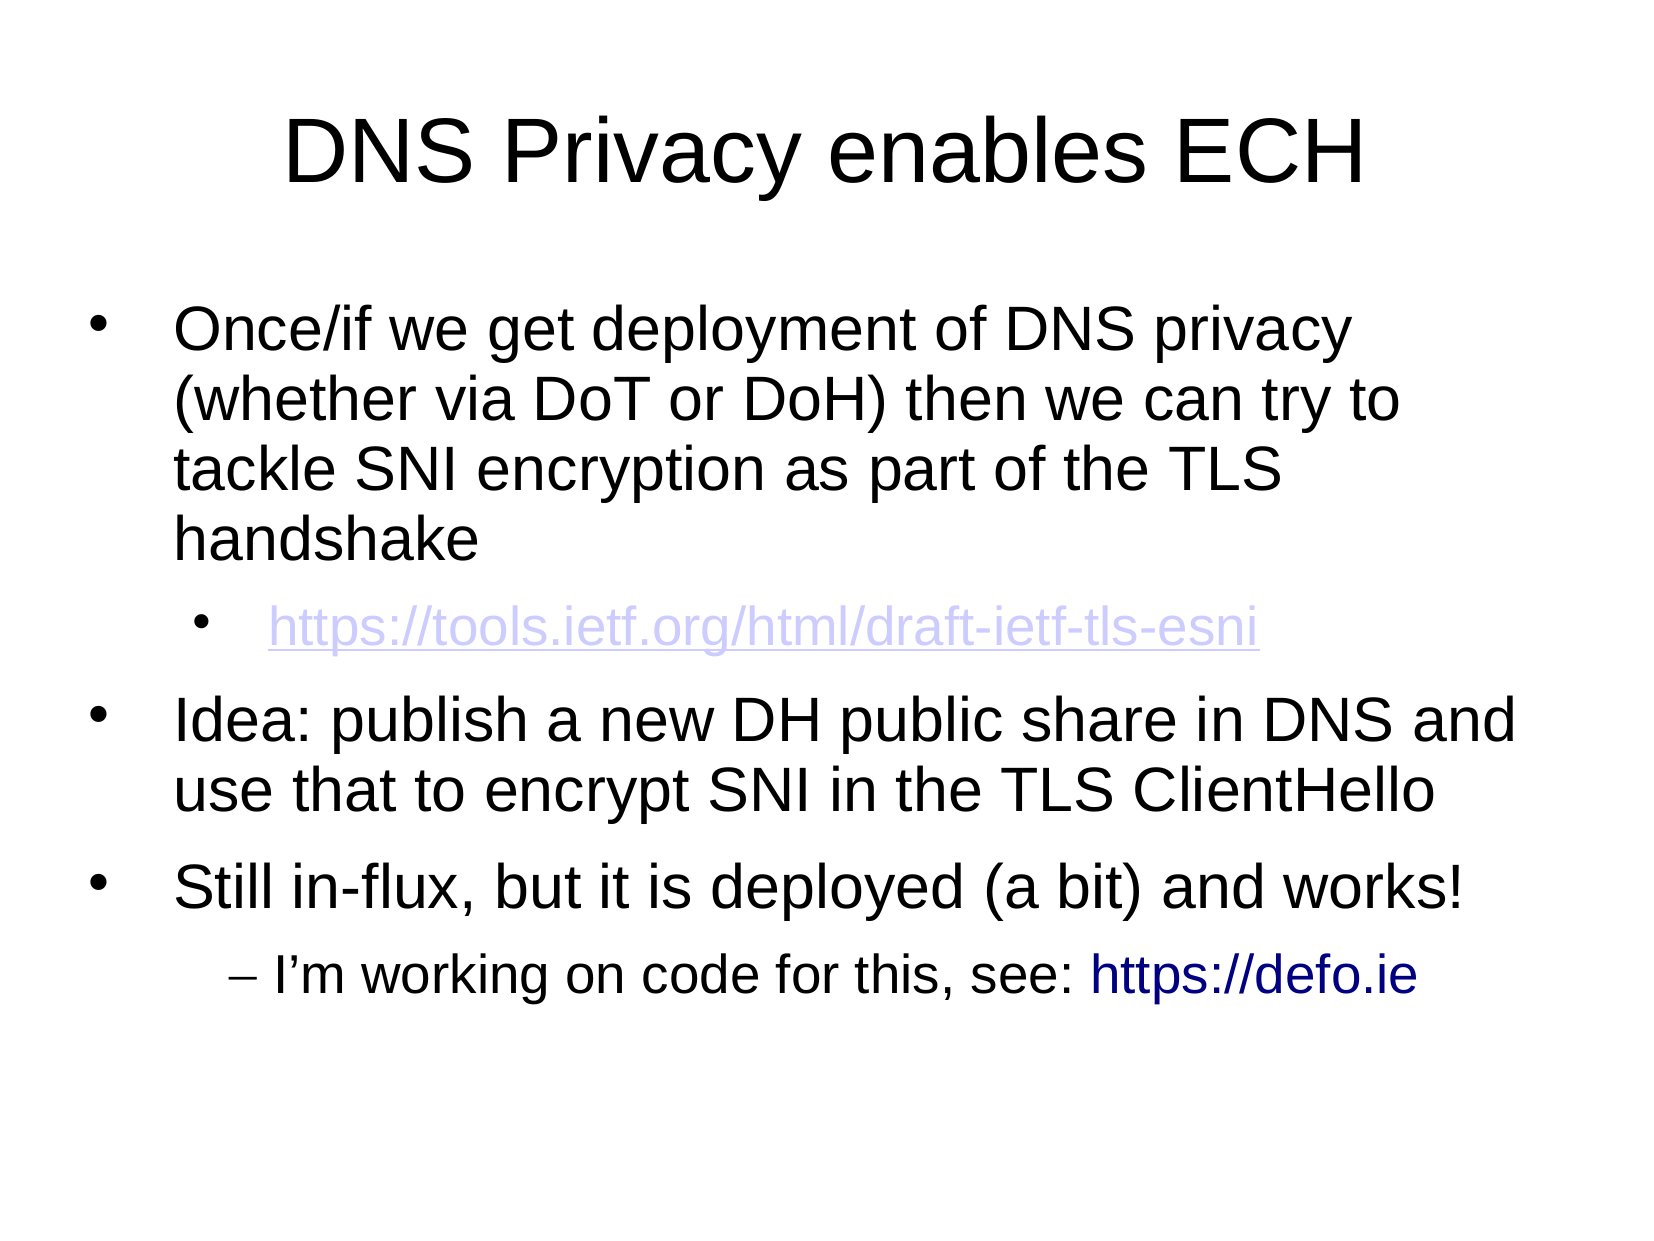

# DNS Privacy enables ECH
Once/if we get deployment of DNS privacy (whether via DoT or DoH) then we can try to tackle SNI encryption as part of the TLS handshake
https://tools.ietf.org/html/draft-ietf-tls-esni
Idea: publish a new DH public share in DNS and use that to encrypt SNI in the TLS ClientHello
Still in-flux, but it is deployed (a bit) and works!
I’m working on code for this, see: https://defo.ie